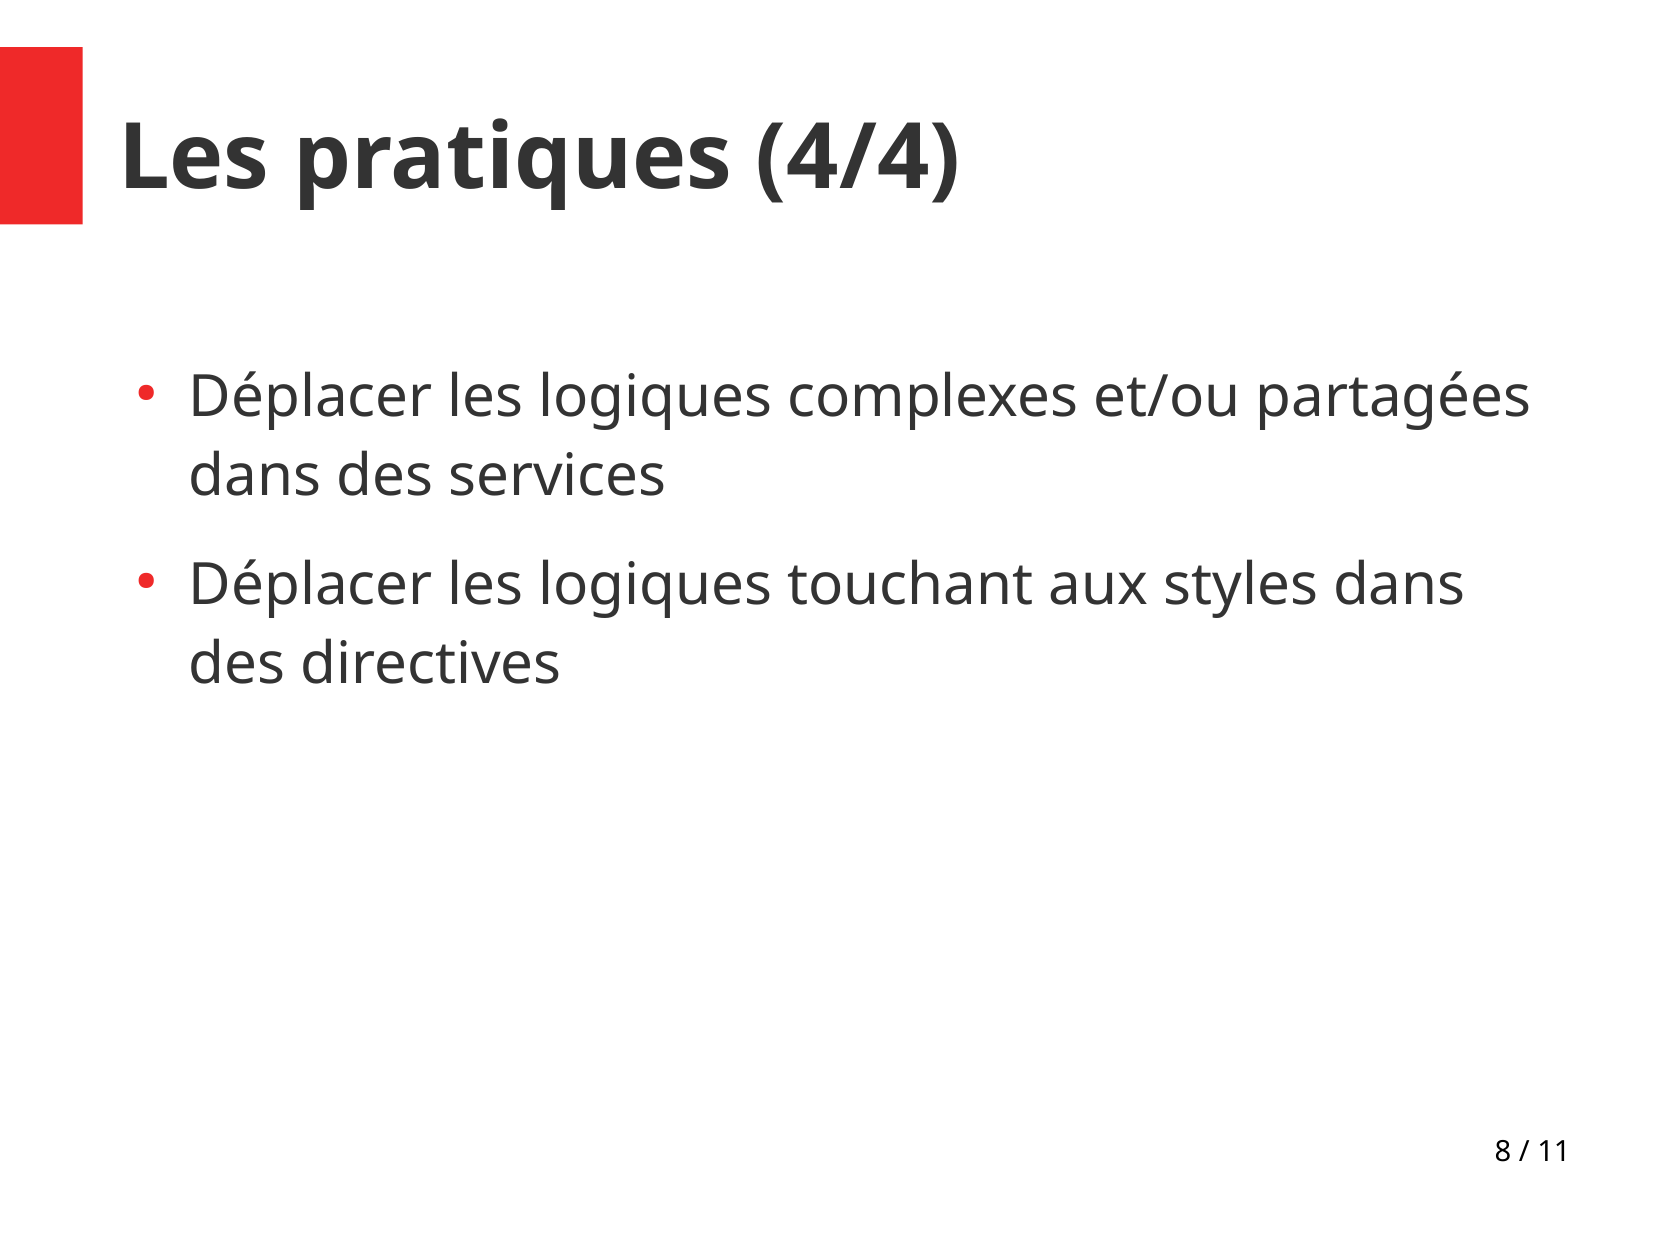

# Les pratiques (4/4)
Déplacer les logiques complexes et/ou partagées dans des services
Déplacer les logiques touchant aux styles dans des directives
8